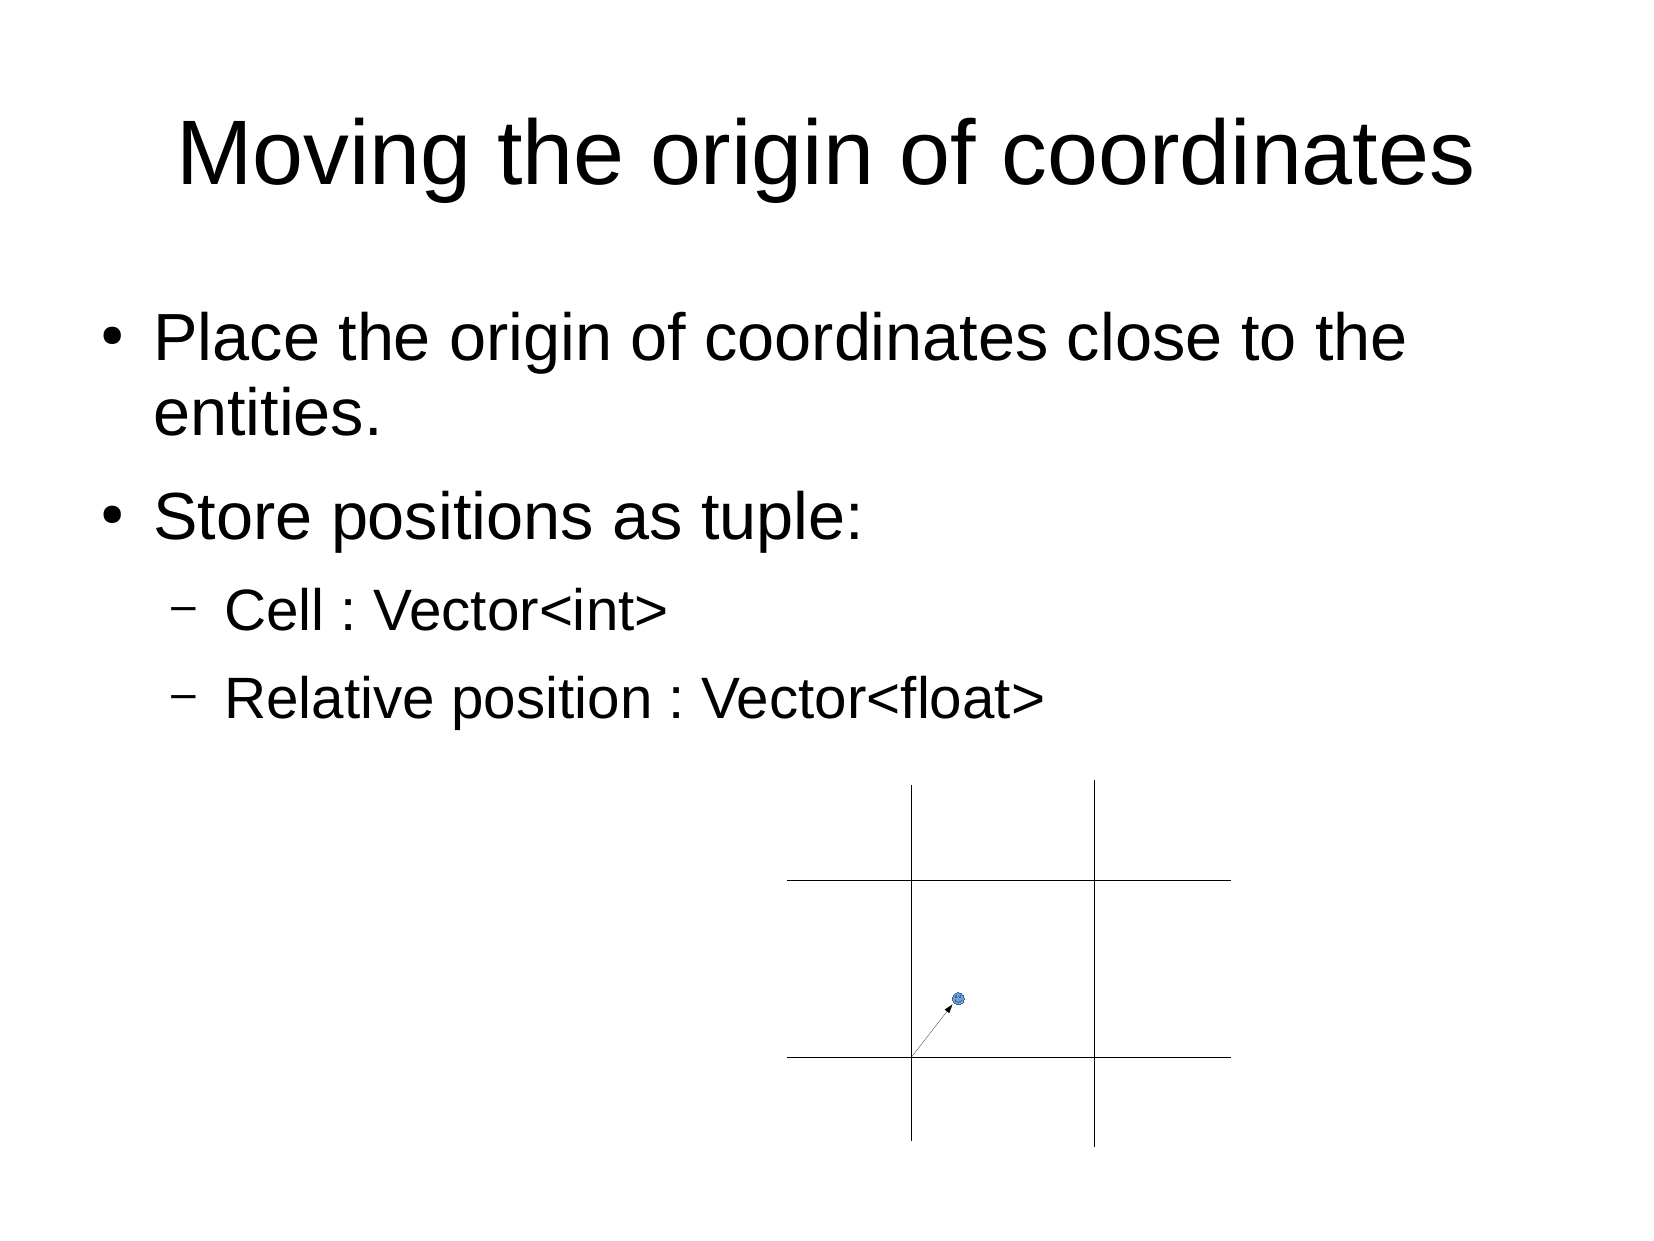

# Moving the origin of coordinates
Place the origin of coordinates close to the entities.
Store positions as tuple:
Cell : Vector<int>
Relative position : Vector<float>